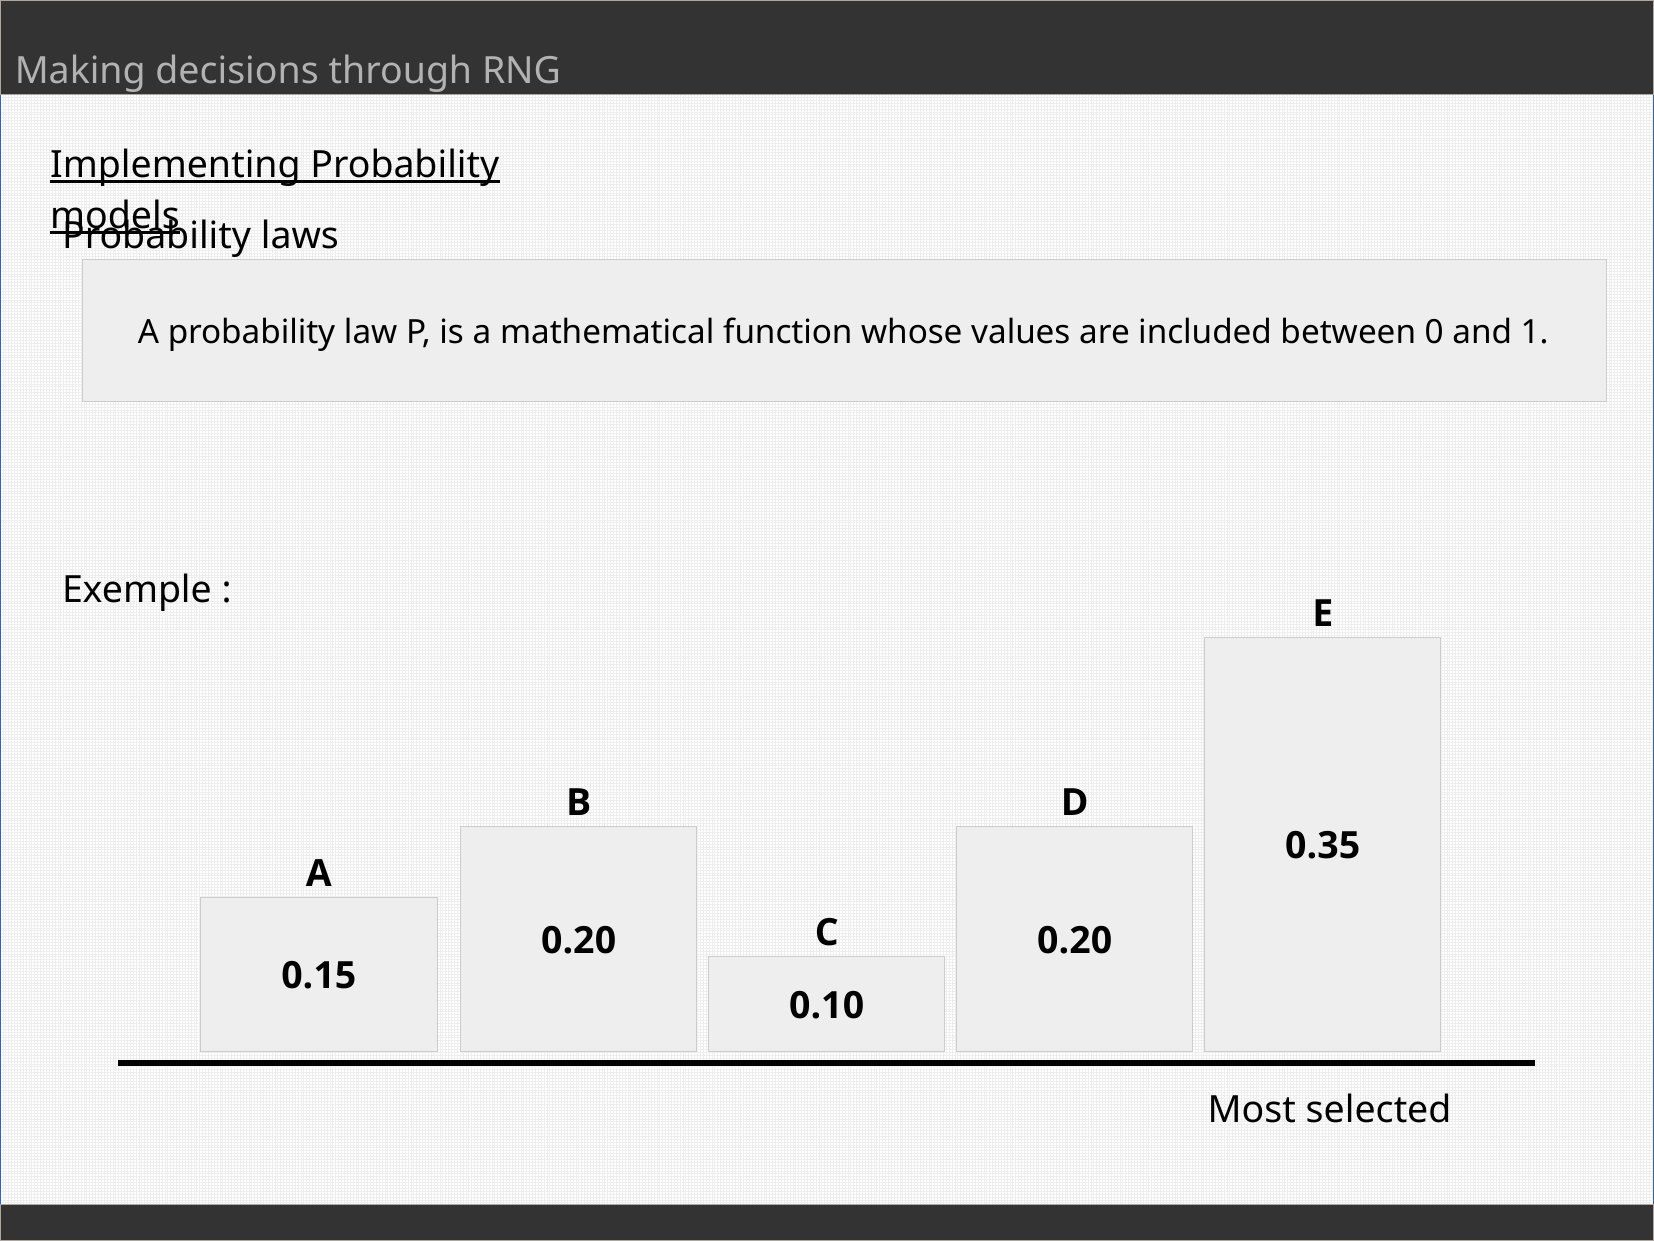

Making decisions through RNG
Implementing Probability models
Probability laws
A probability law P, is a mathematical function whose values are included between 0 and 1.
Exemple :
E
0.35
B
D
0.20
0.20
A
0.15
C
0.10
Most selected